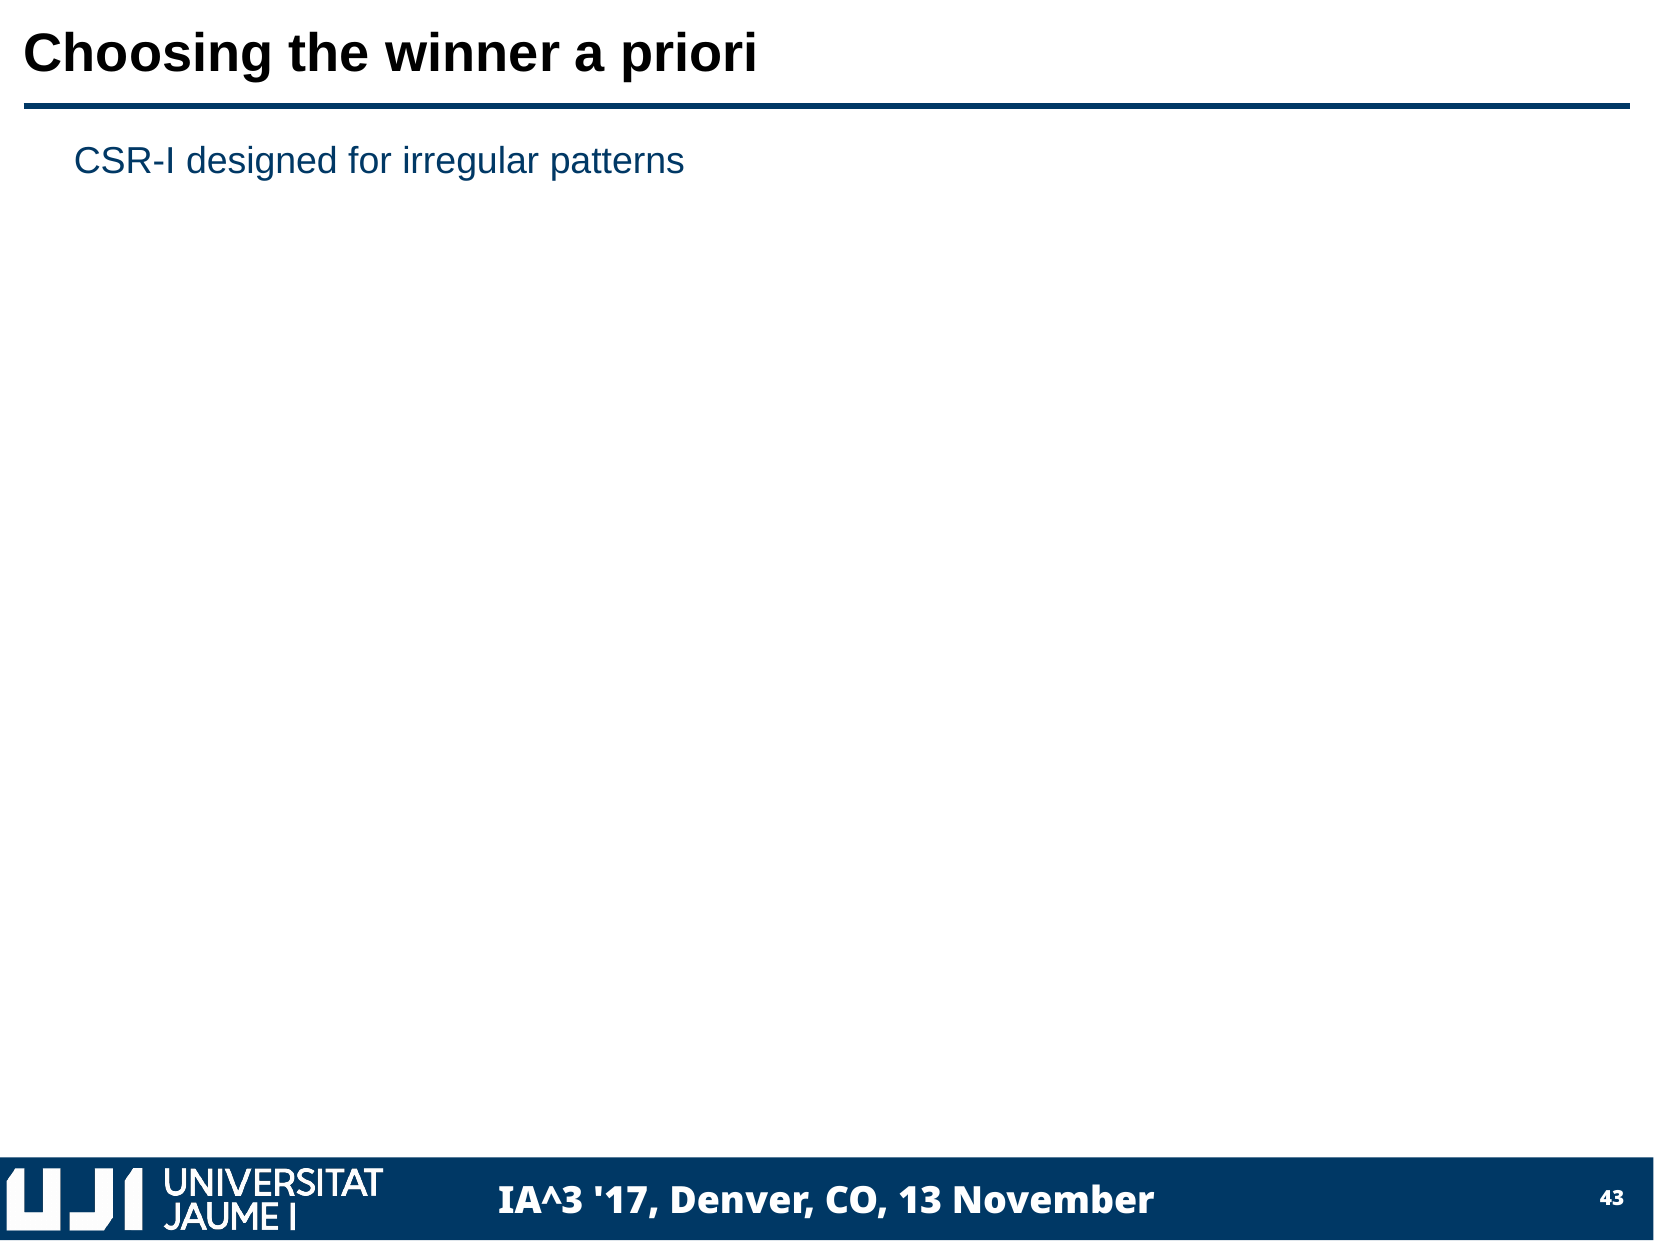

# Choosing the winner a priori
CSR-I designed for irregular patterns
IA^3 '17, Denver, CO, 13 November
43